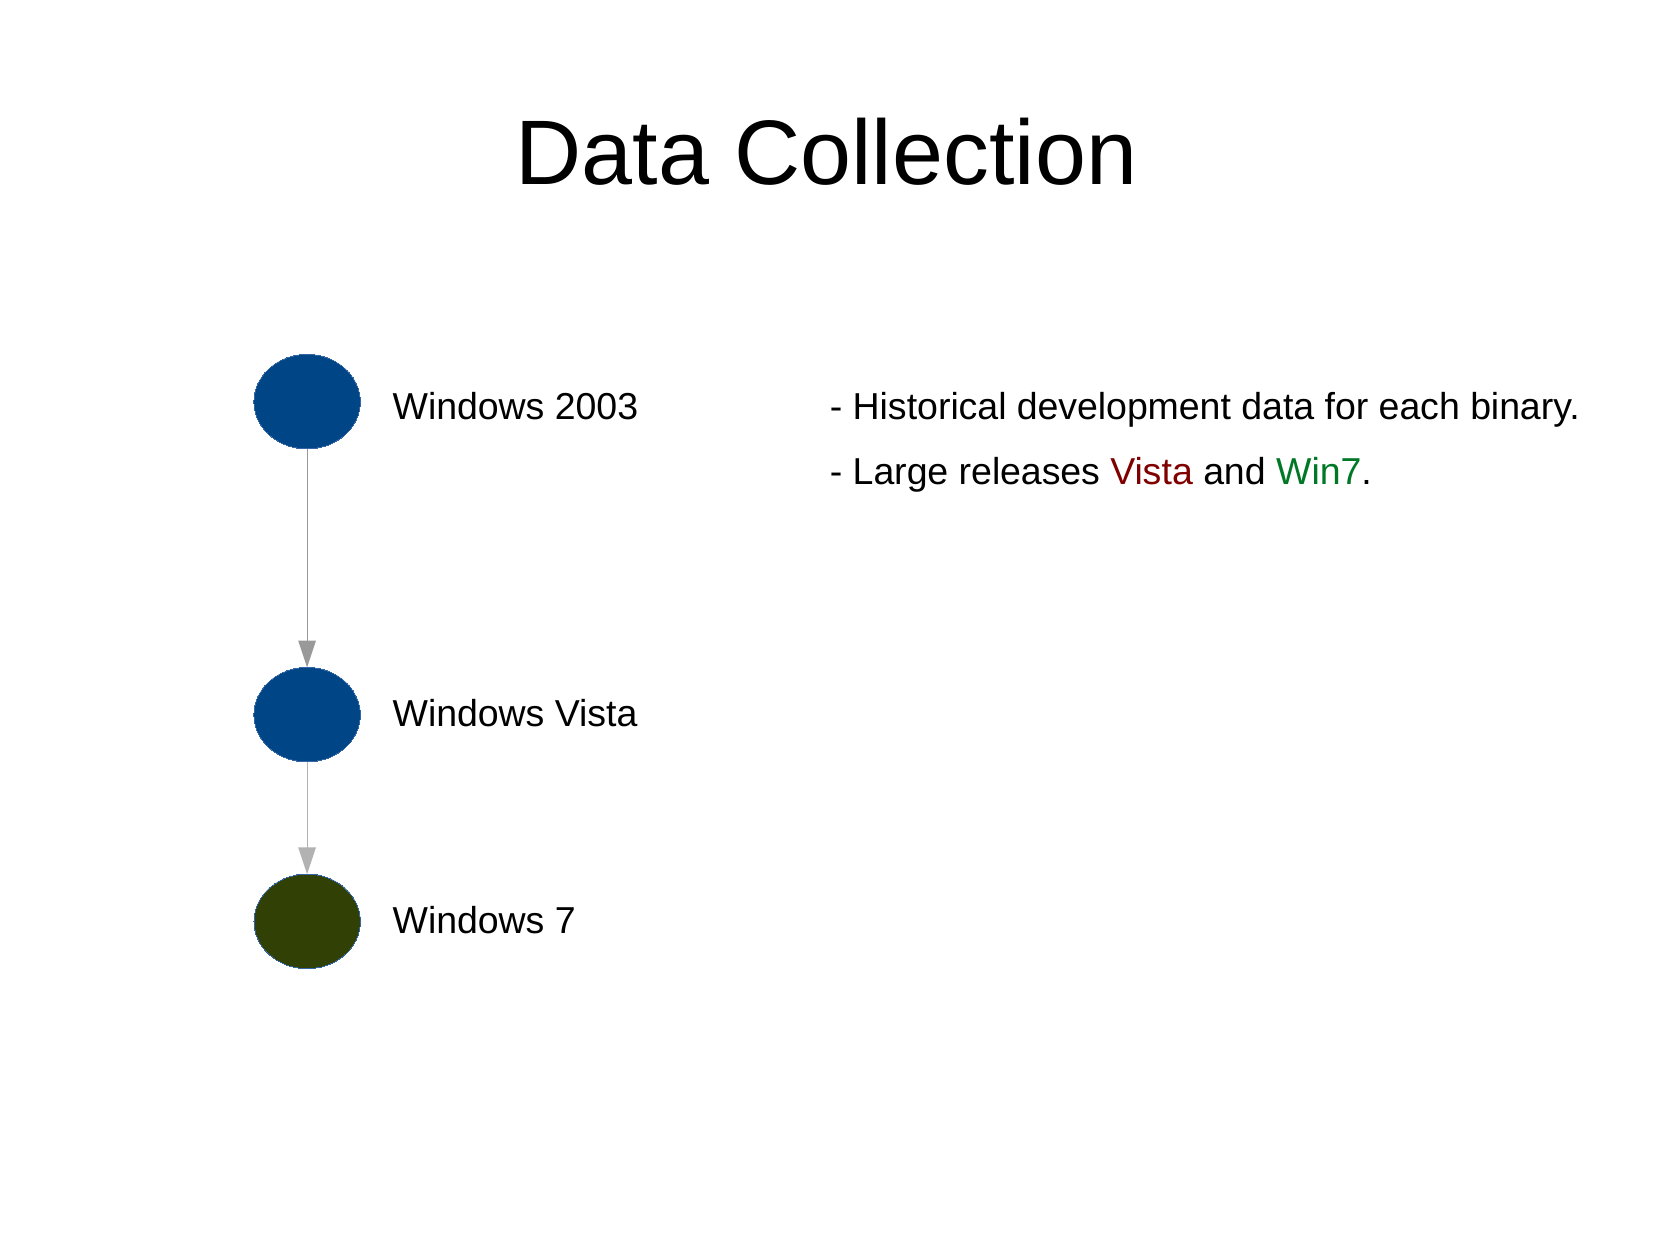

# Data Collection
Windows 2003
- Historical development data for each binary.
- Large releases Vista and Win7.
Windows Vista
Windows 7